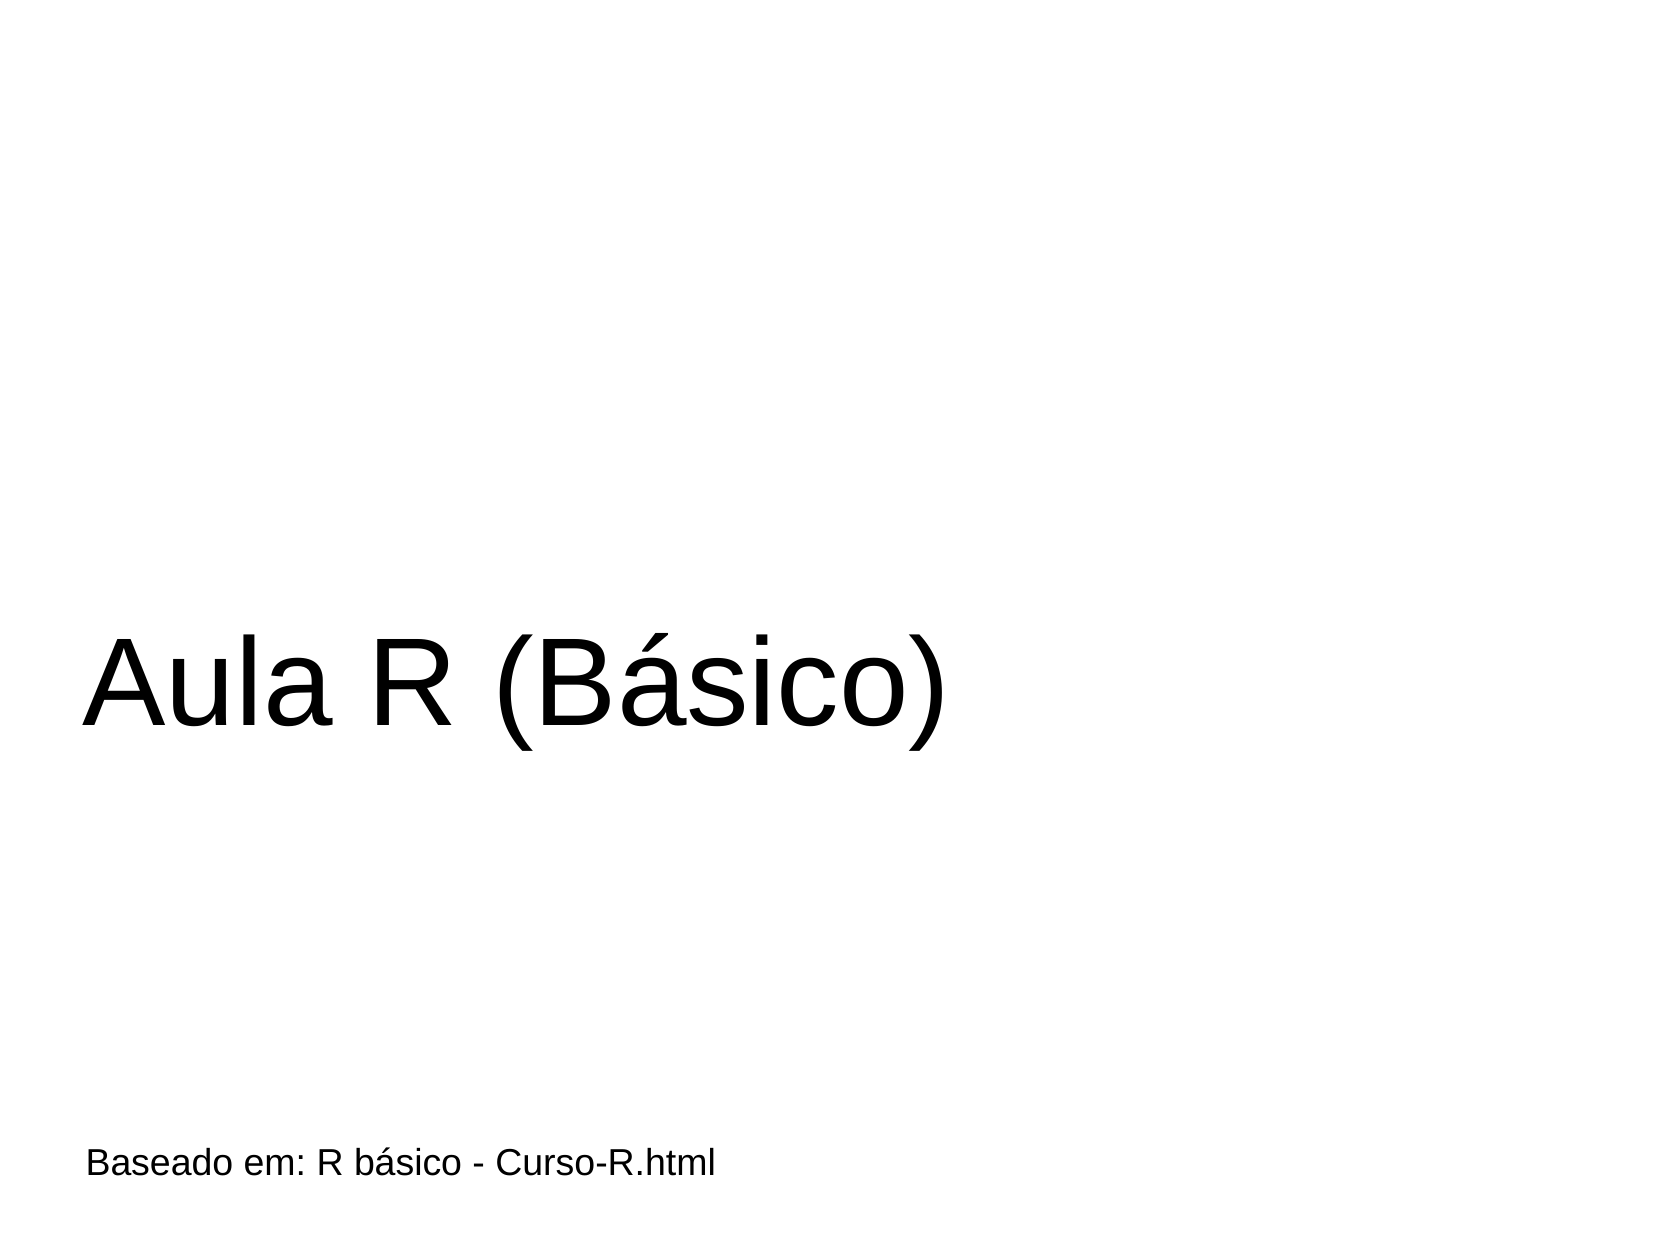

# Aula R (Básico)
Baseado em: R básico - Curso-R.html